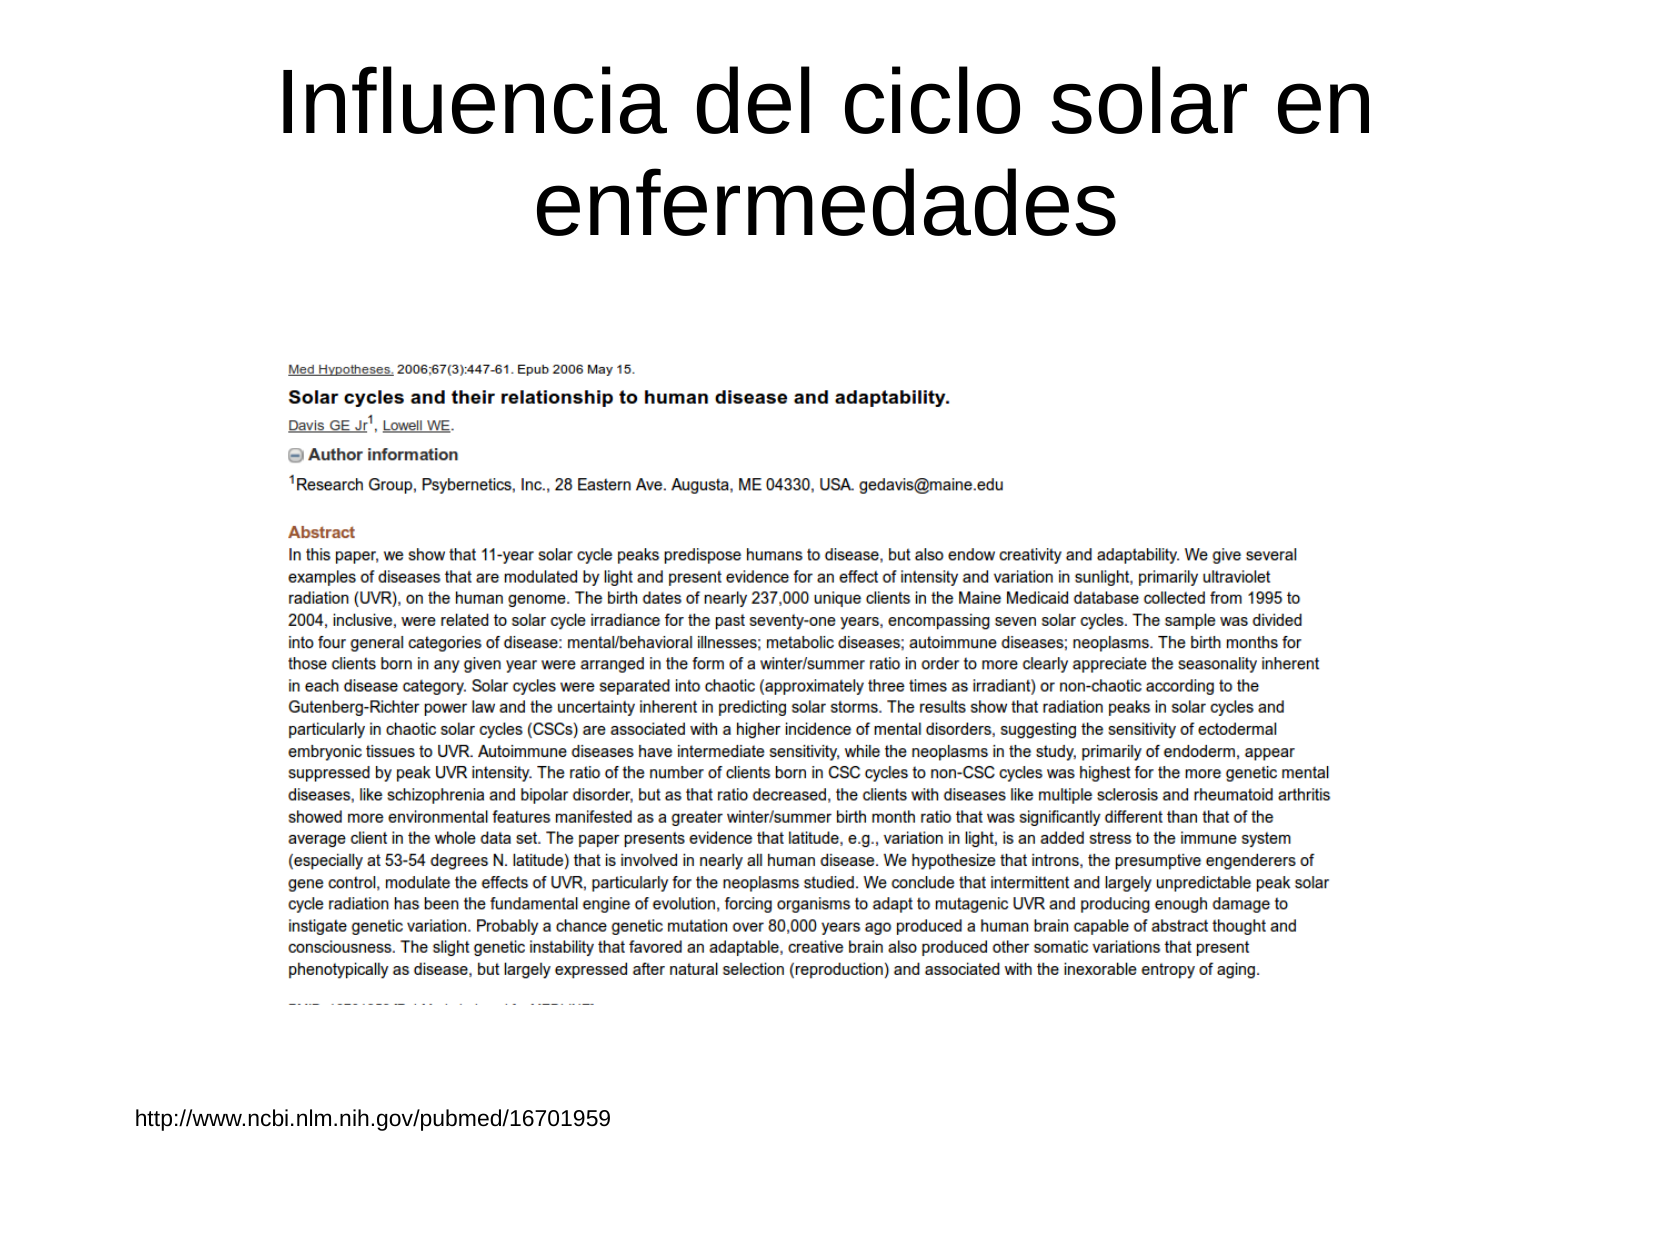

# Influencia del ciclo solar en enfermedades
http://www.ncbi.nlm.nih.gov/pubmed/16701959